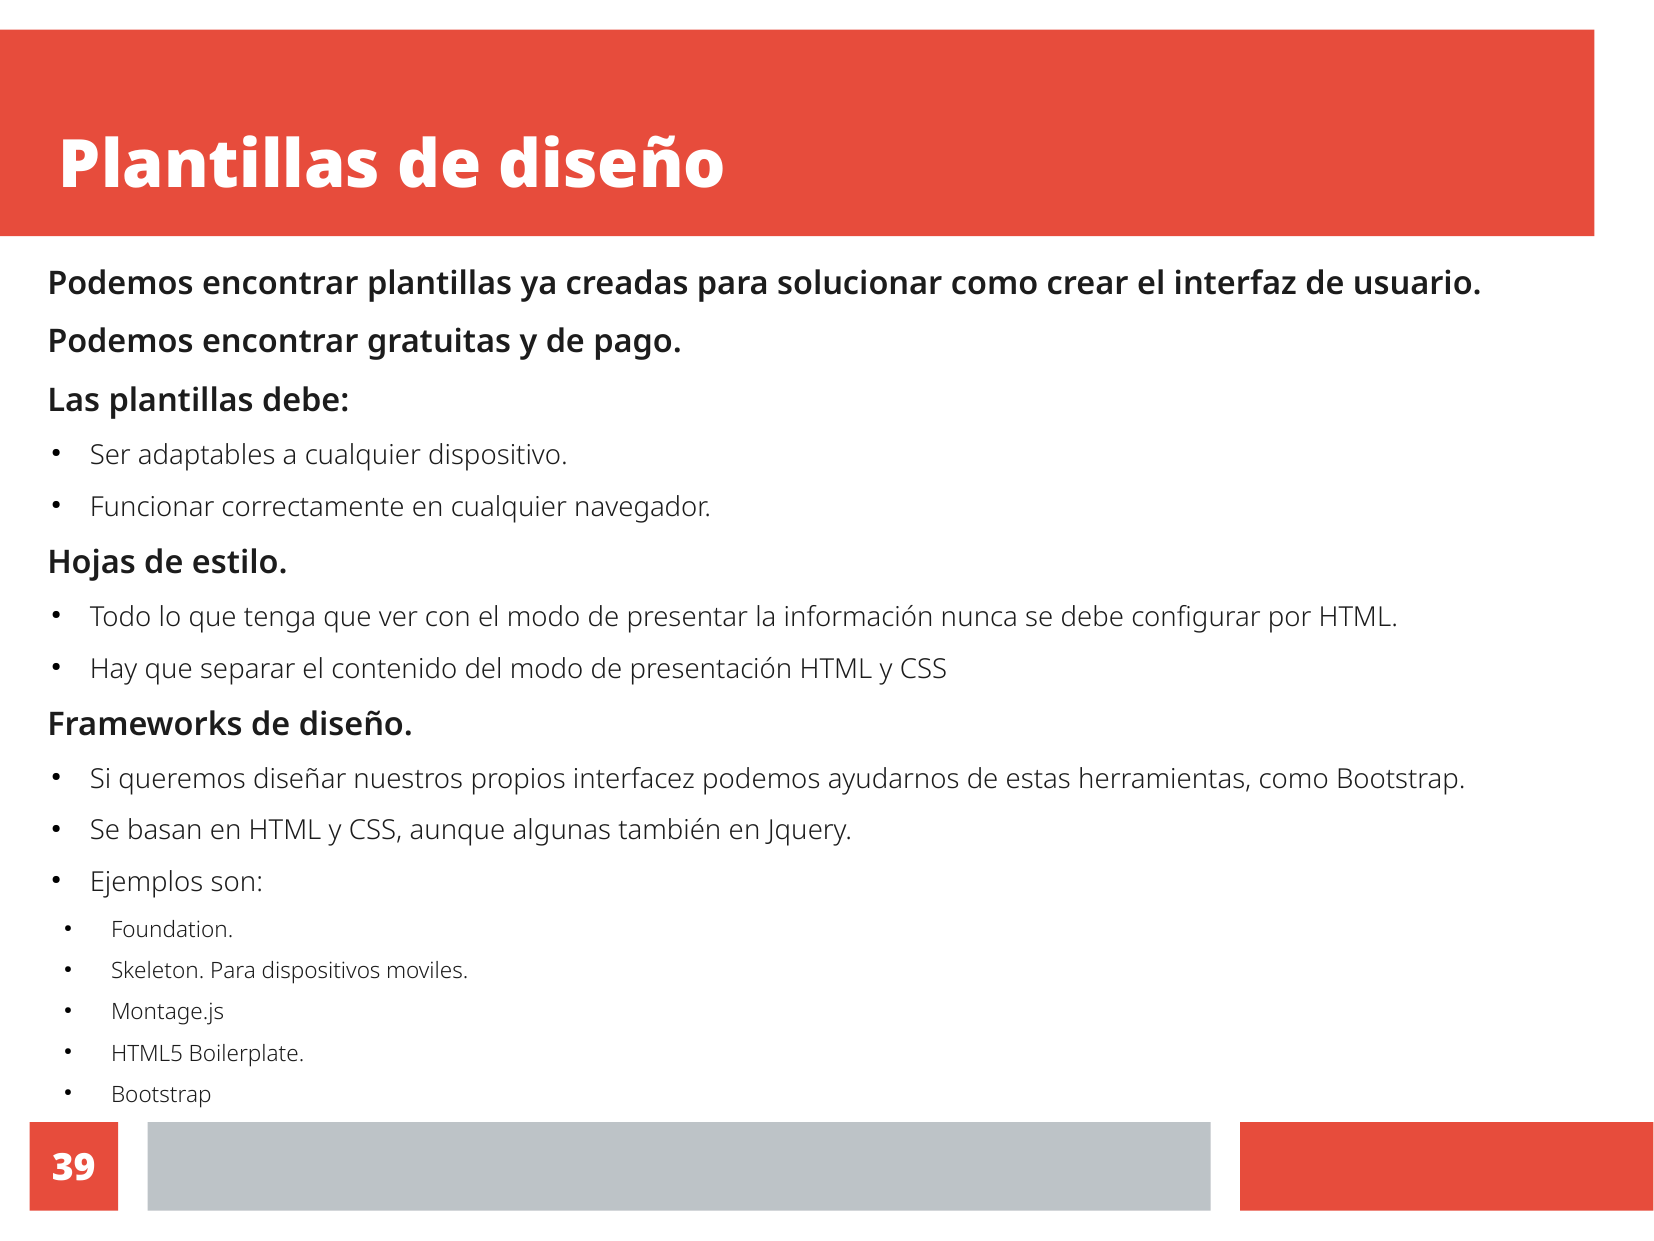

# Plantillas de diseño
Podemos encontrar plantillas ya creadas para solucionar como crear el interfaz de usuario.
Podemos encontrar gratuitas y de pago.
Las plantillas debe:
Ser adaptables a cualquier dispositivo.
Funcionar correctamente en cualquier navegador.
Hojas de estilo.
Todo lo que tenga que ver con el modo de presentar la información nunca se debe configurar por HTML.
Hay que separar el contenido del modo de presentación HTML y CSS
Frameworks de diseño.
Si queremos diseñar nuestros propios interfacez podemos ayudarnos de estas herramientas, como Bootstrap.
Se basan en HTML y CSS, aunque algunas también en Jquery.
Ejemplos son:
Foundation.
Skeleton. Para dispositivos moviles.
Montage.js
HTML5 Boilerplate.
Bootstrap
39